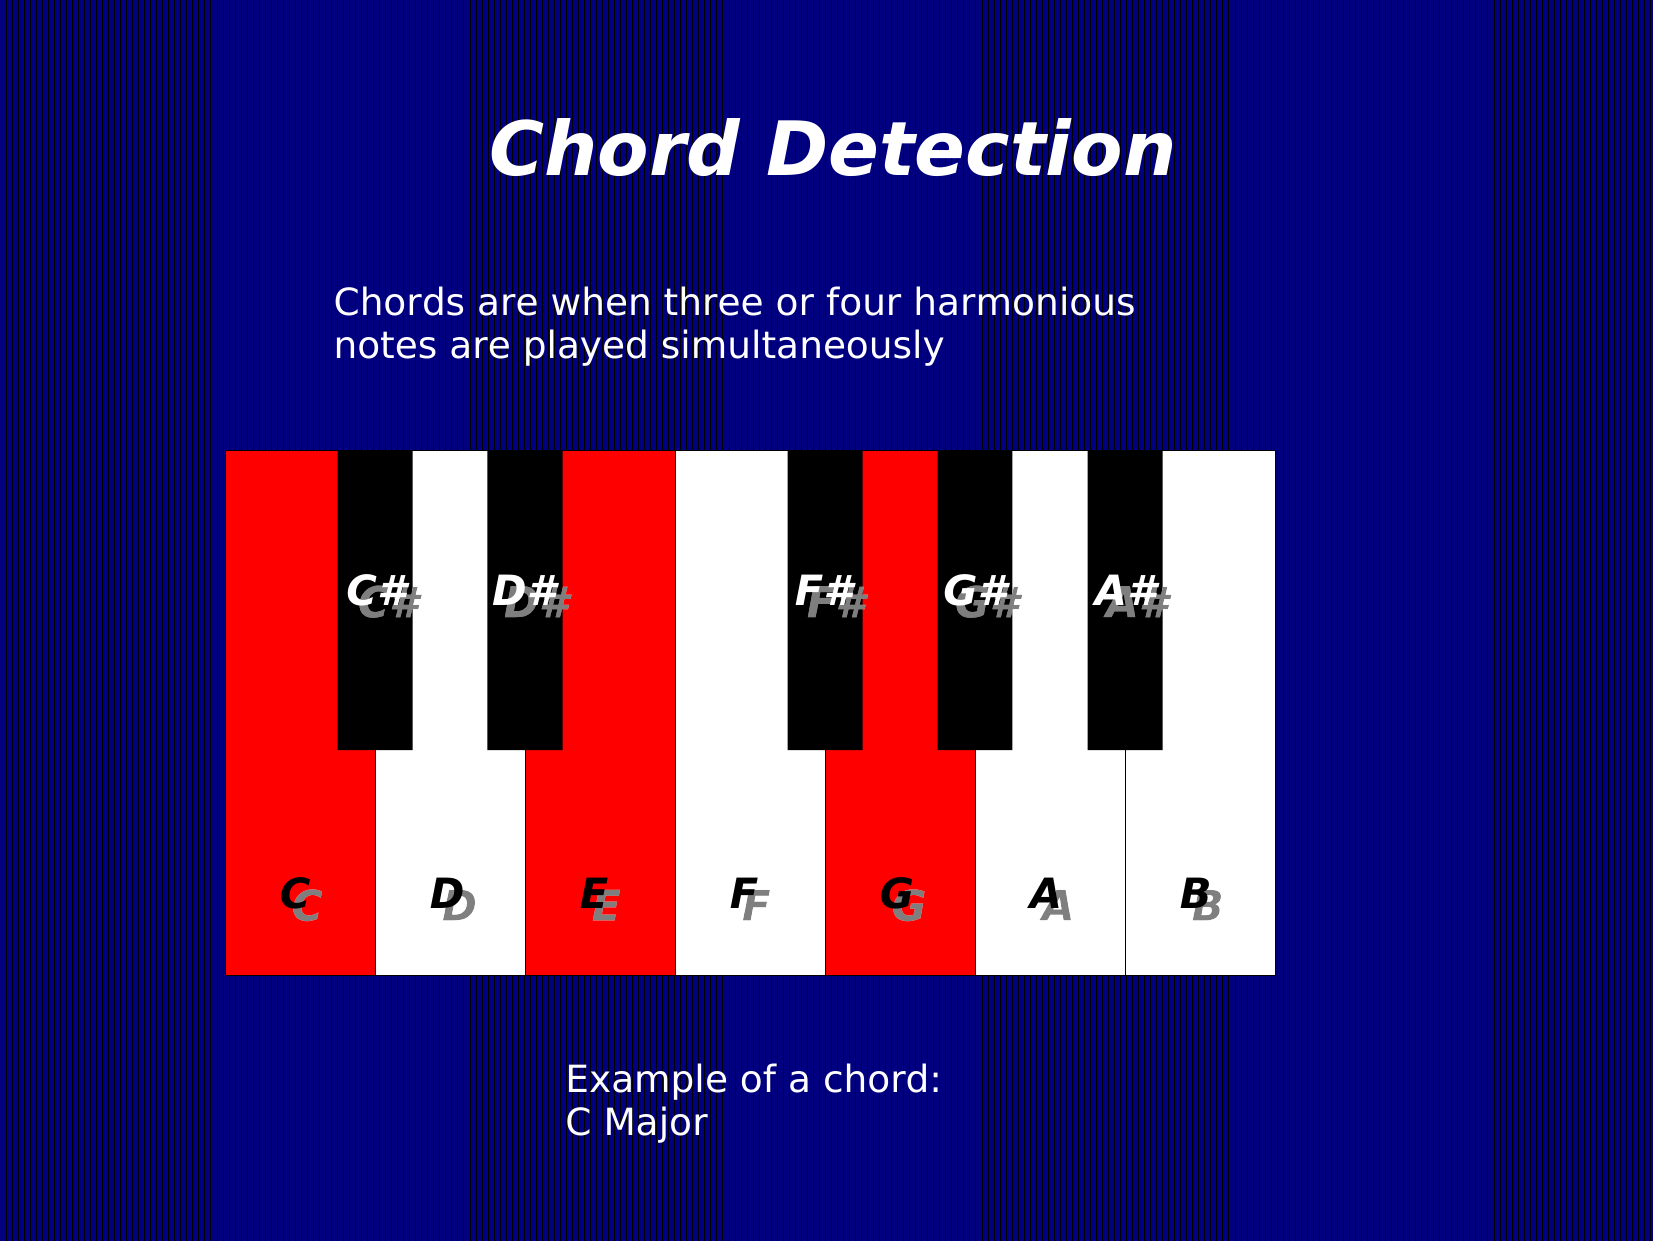

Chord Detection
Chords are when three or four harmonious notes are played simultaneously
C#
D#
F#
G#
A#
C
D
E
F
G
A
B
Example of a chord:
C Major